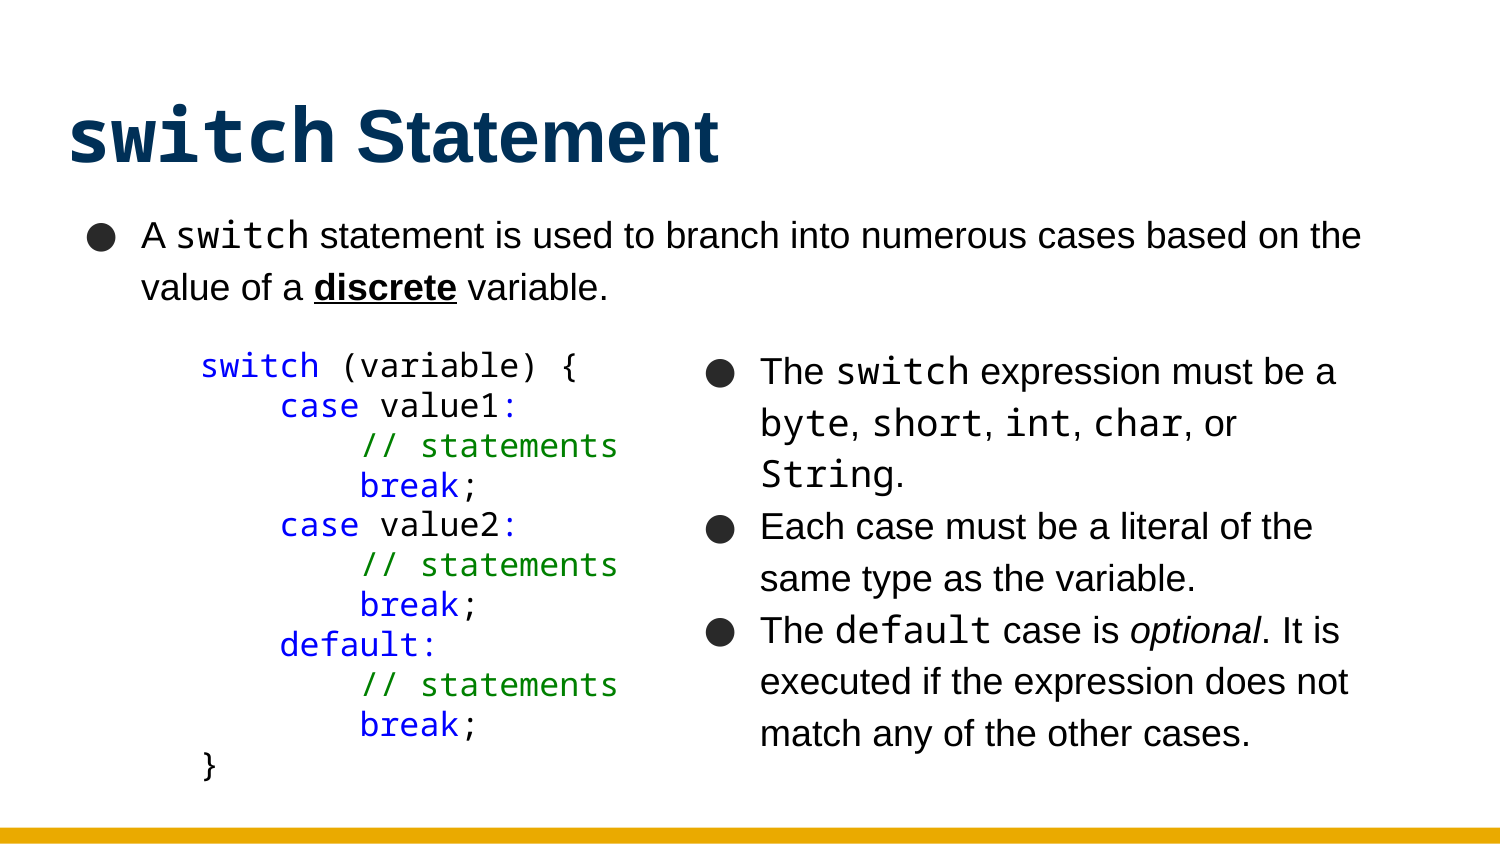

# switch Statement
A switch statement is used to branch into numerous cases based on the value of a discrete variable.
The switch expression must be a byte, short, int, char, or String.
Each case must be a literal of the same type as the variable.
The default case is optional. It is executed if the expression does not match any of the other cases.
switch (variable) {
 case value1:
    // statements
        break;
    case value2:
        // statements
        break;
 default:
        // statements
        break;
}